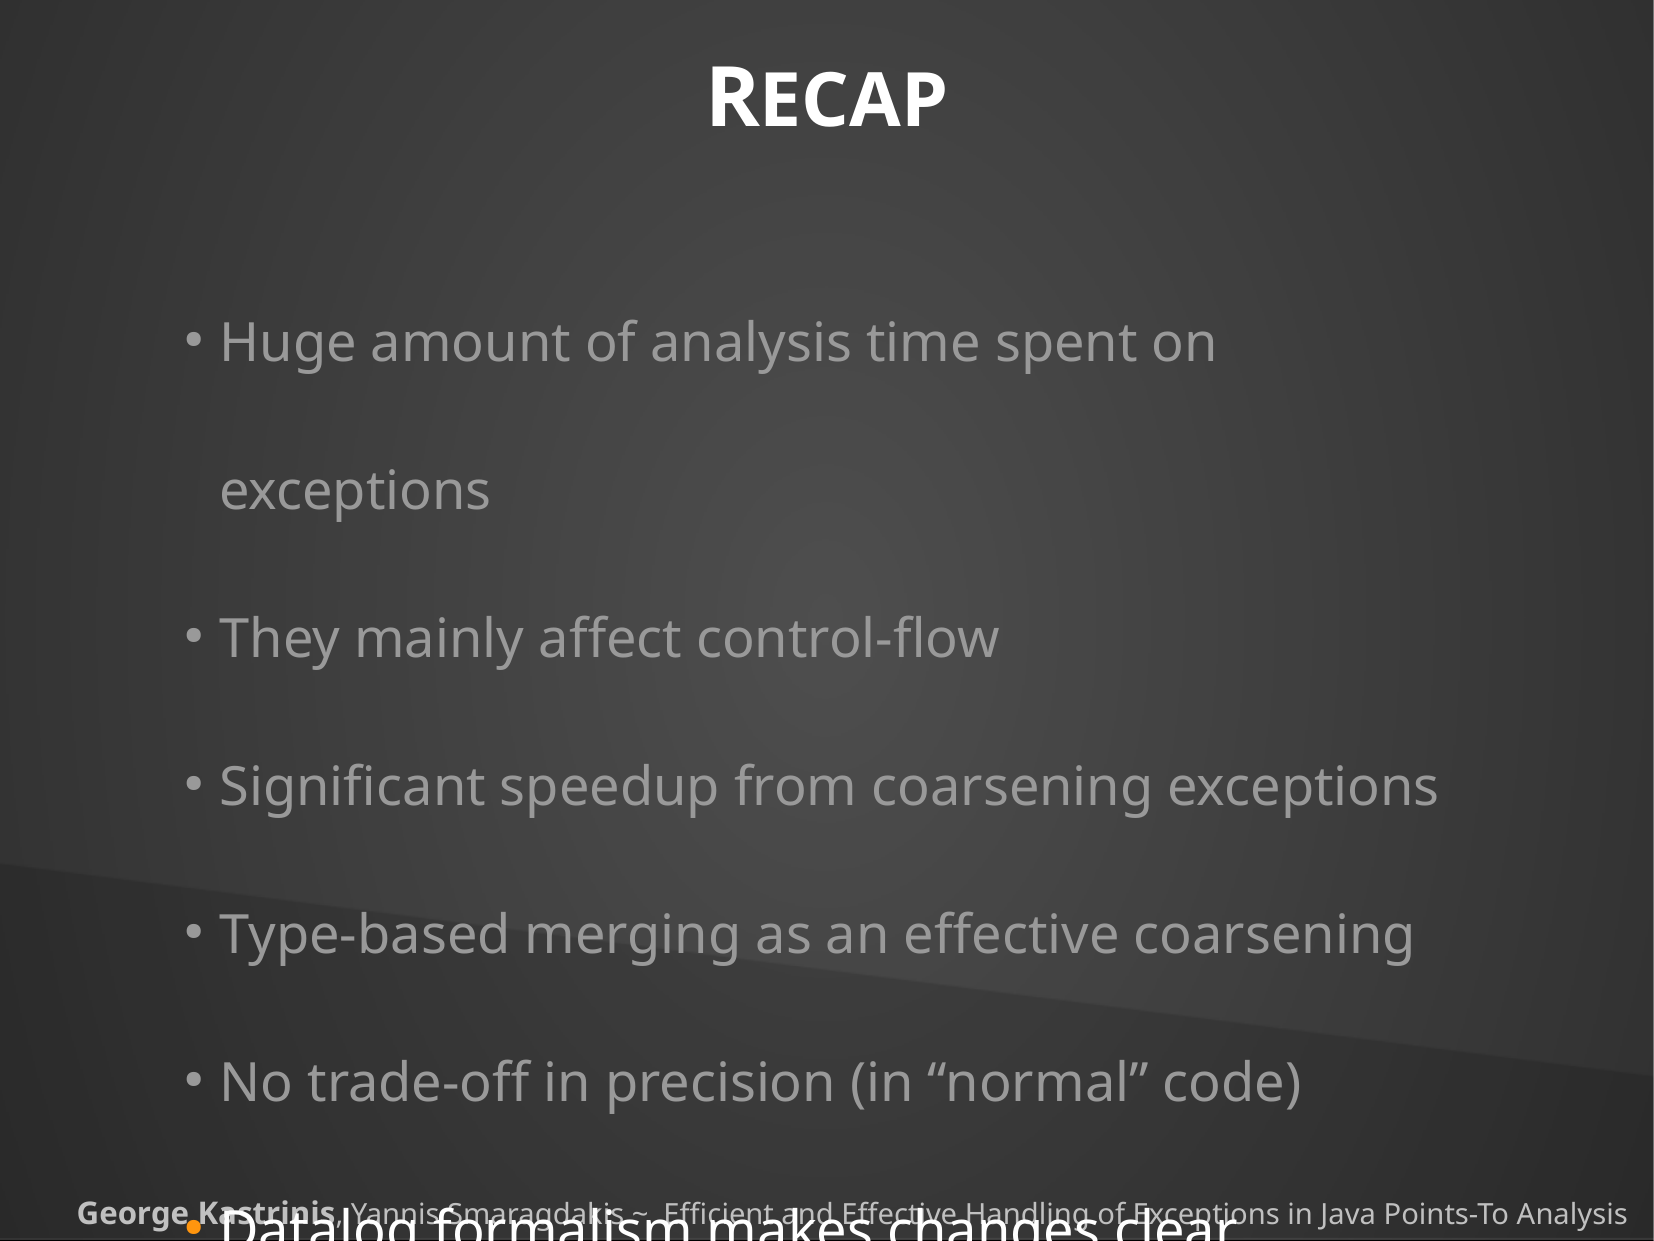

RECAP
Huge amount of analysis time spent on exceptions
They mainly affect control-flow
Significant speedup from coarsening exceptions
Type-based merging as an effective coarsening
No trade-off in precision (in “normal” code)
Datalog formalism makes changes clear